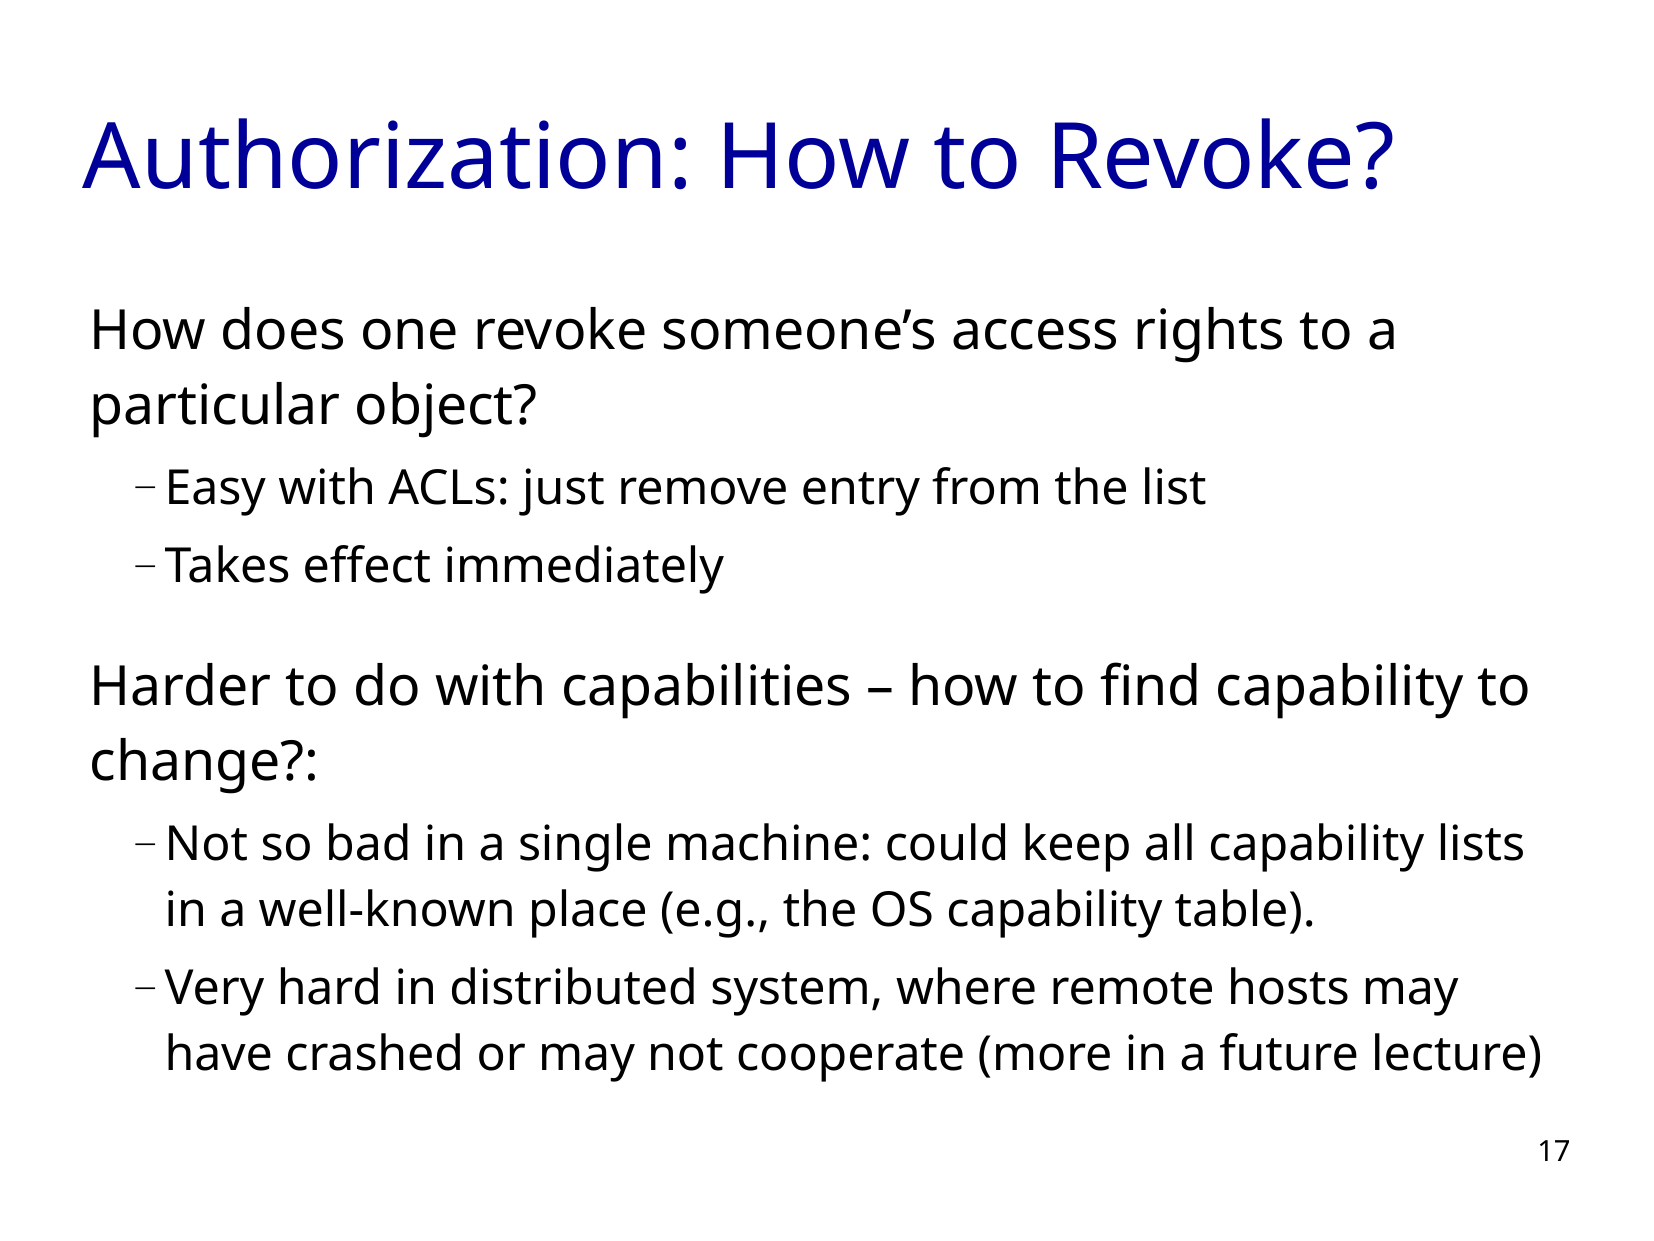

# Authorization: How to Revoke?
How does one revoke someone’s access rights to a particular object?
Easy with ACLs: just remove entry from the list
Takes effect immediately
Harder to do with capabilities – how to find capability to change?:
Not so bad in a single machine: could keep all capability lists in a well-known place (e.g., the OS capability table).
Very hard in distributed system, where remote hosts may have crashed or may not cooperate (more in a future lecture)
17